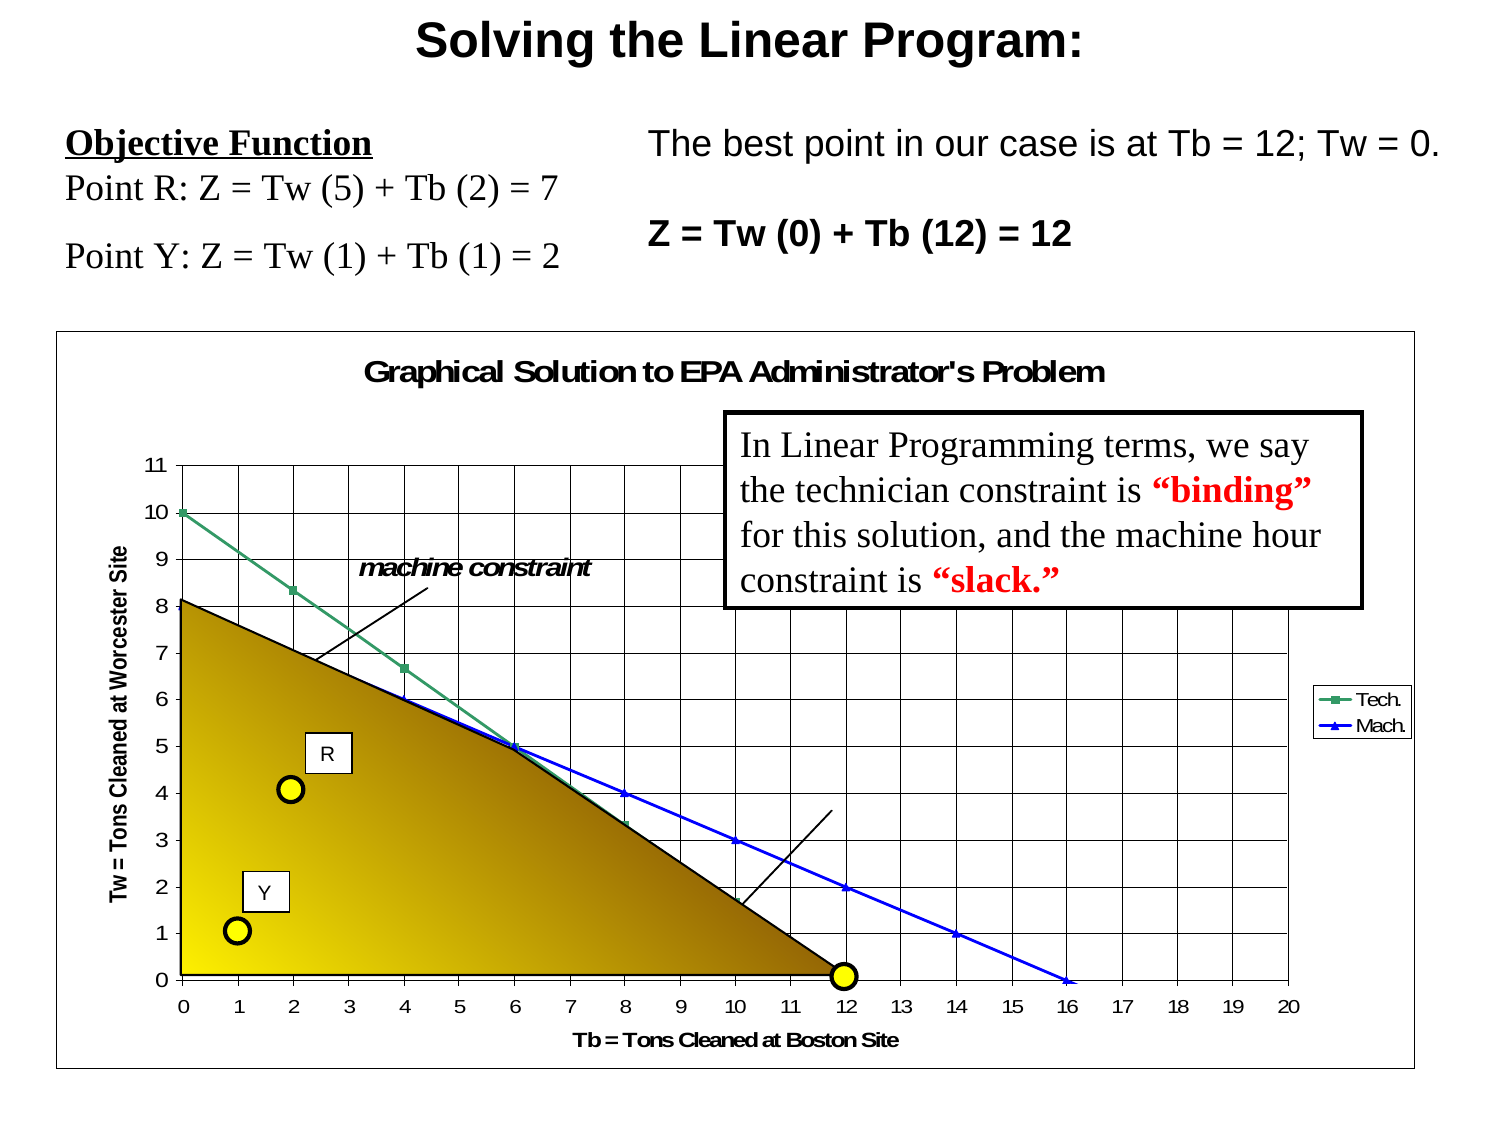

Solving the Linear Program:
Objective Function
Point R: Z = Tw (5) + Tb (2) = 7
Point Y: Z = Tw (1) + Tb (1) = 2
The best point in our case is at Tb = 12; Tw = 0.
Z = Tw (0) + Tb (12) = 12
In Linear Programming terms, we say the technician constraint is “binding” for this solution, and the machine hour constraint is “slack.”
R
Y